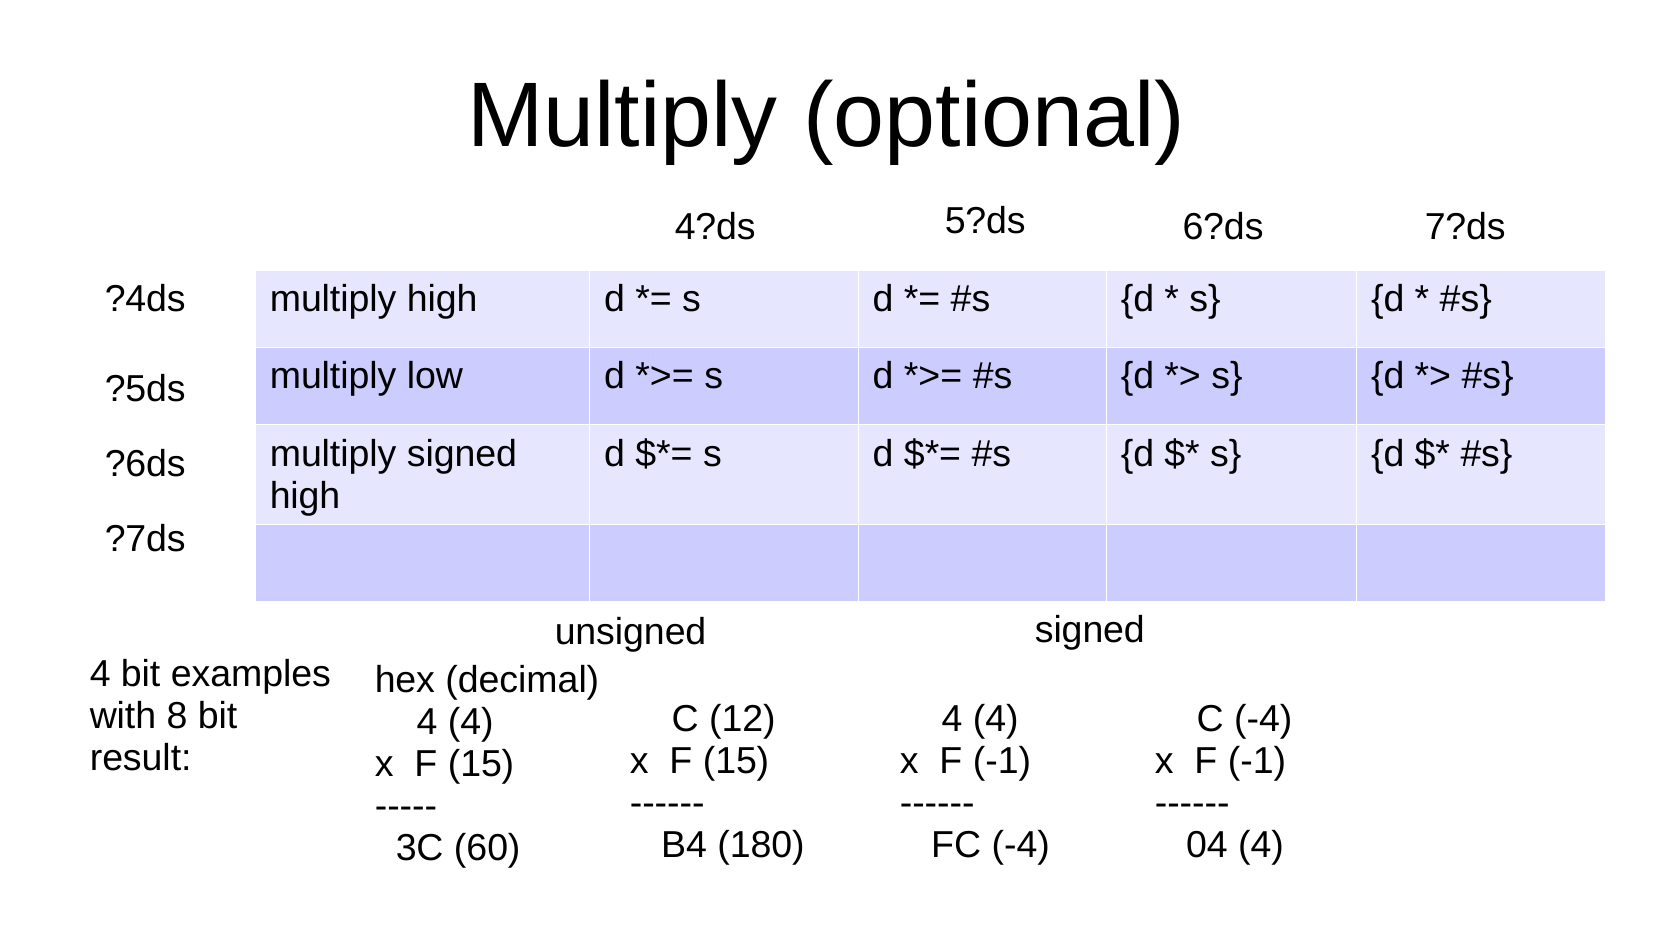

# Multiply (optional)
5?ds
4?ds
6?ds
7?ds
?4ds
| multiply high | d \*= s | d \*= #s | {d \* s} | {d \* #s} |
| --- | --- | --- | --- | --- |
| multiply low | d \*>= s | d \*>= #s | {d \*> s} | {d \*> #s} |
| multiply signed high | d $\*= s | d $\*= #s | {d $\* s} | {d $\* #s} |
| | | | | |
?5ds
?6ds
?7ds
signed
unsigned
4 bit examples with 8 bit result:
hex (decimal)
 4 (4)
x F (15)
-----
 3C (60)
 C (12)
x F (15)
------
 B4 (180)
 4 (4)
x F (-1)
------
 FC (-4)
 C (-4)
x F (-1)
------
 04 (4)